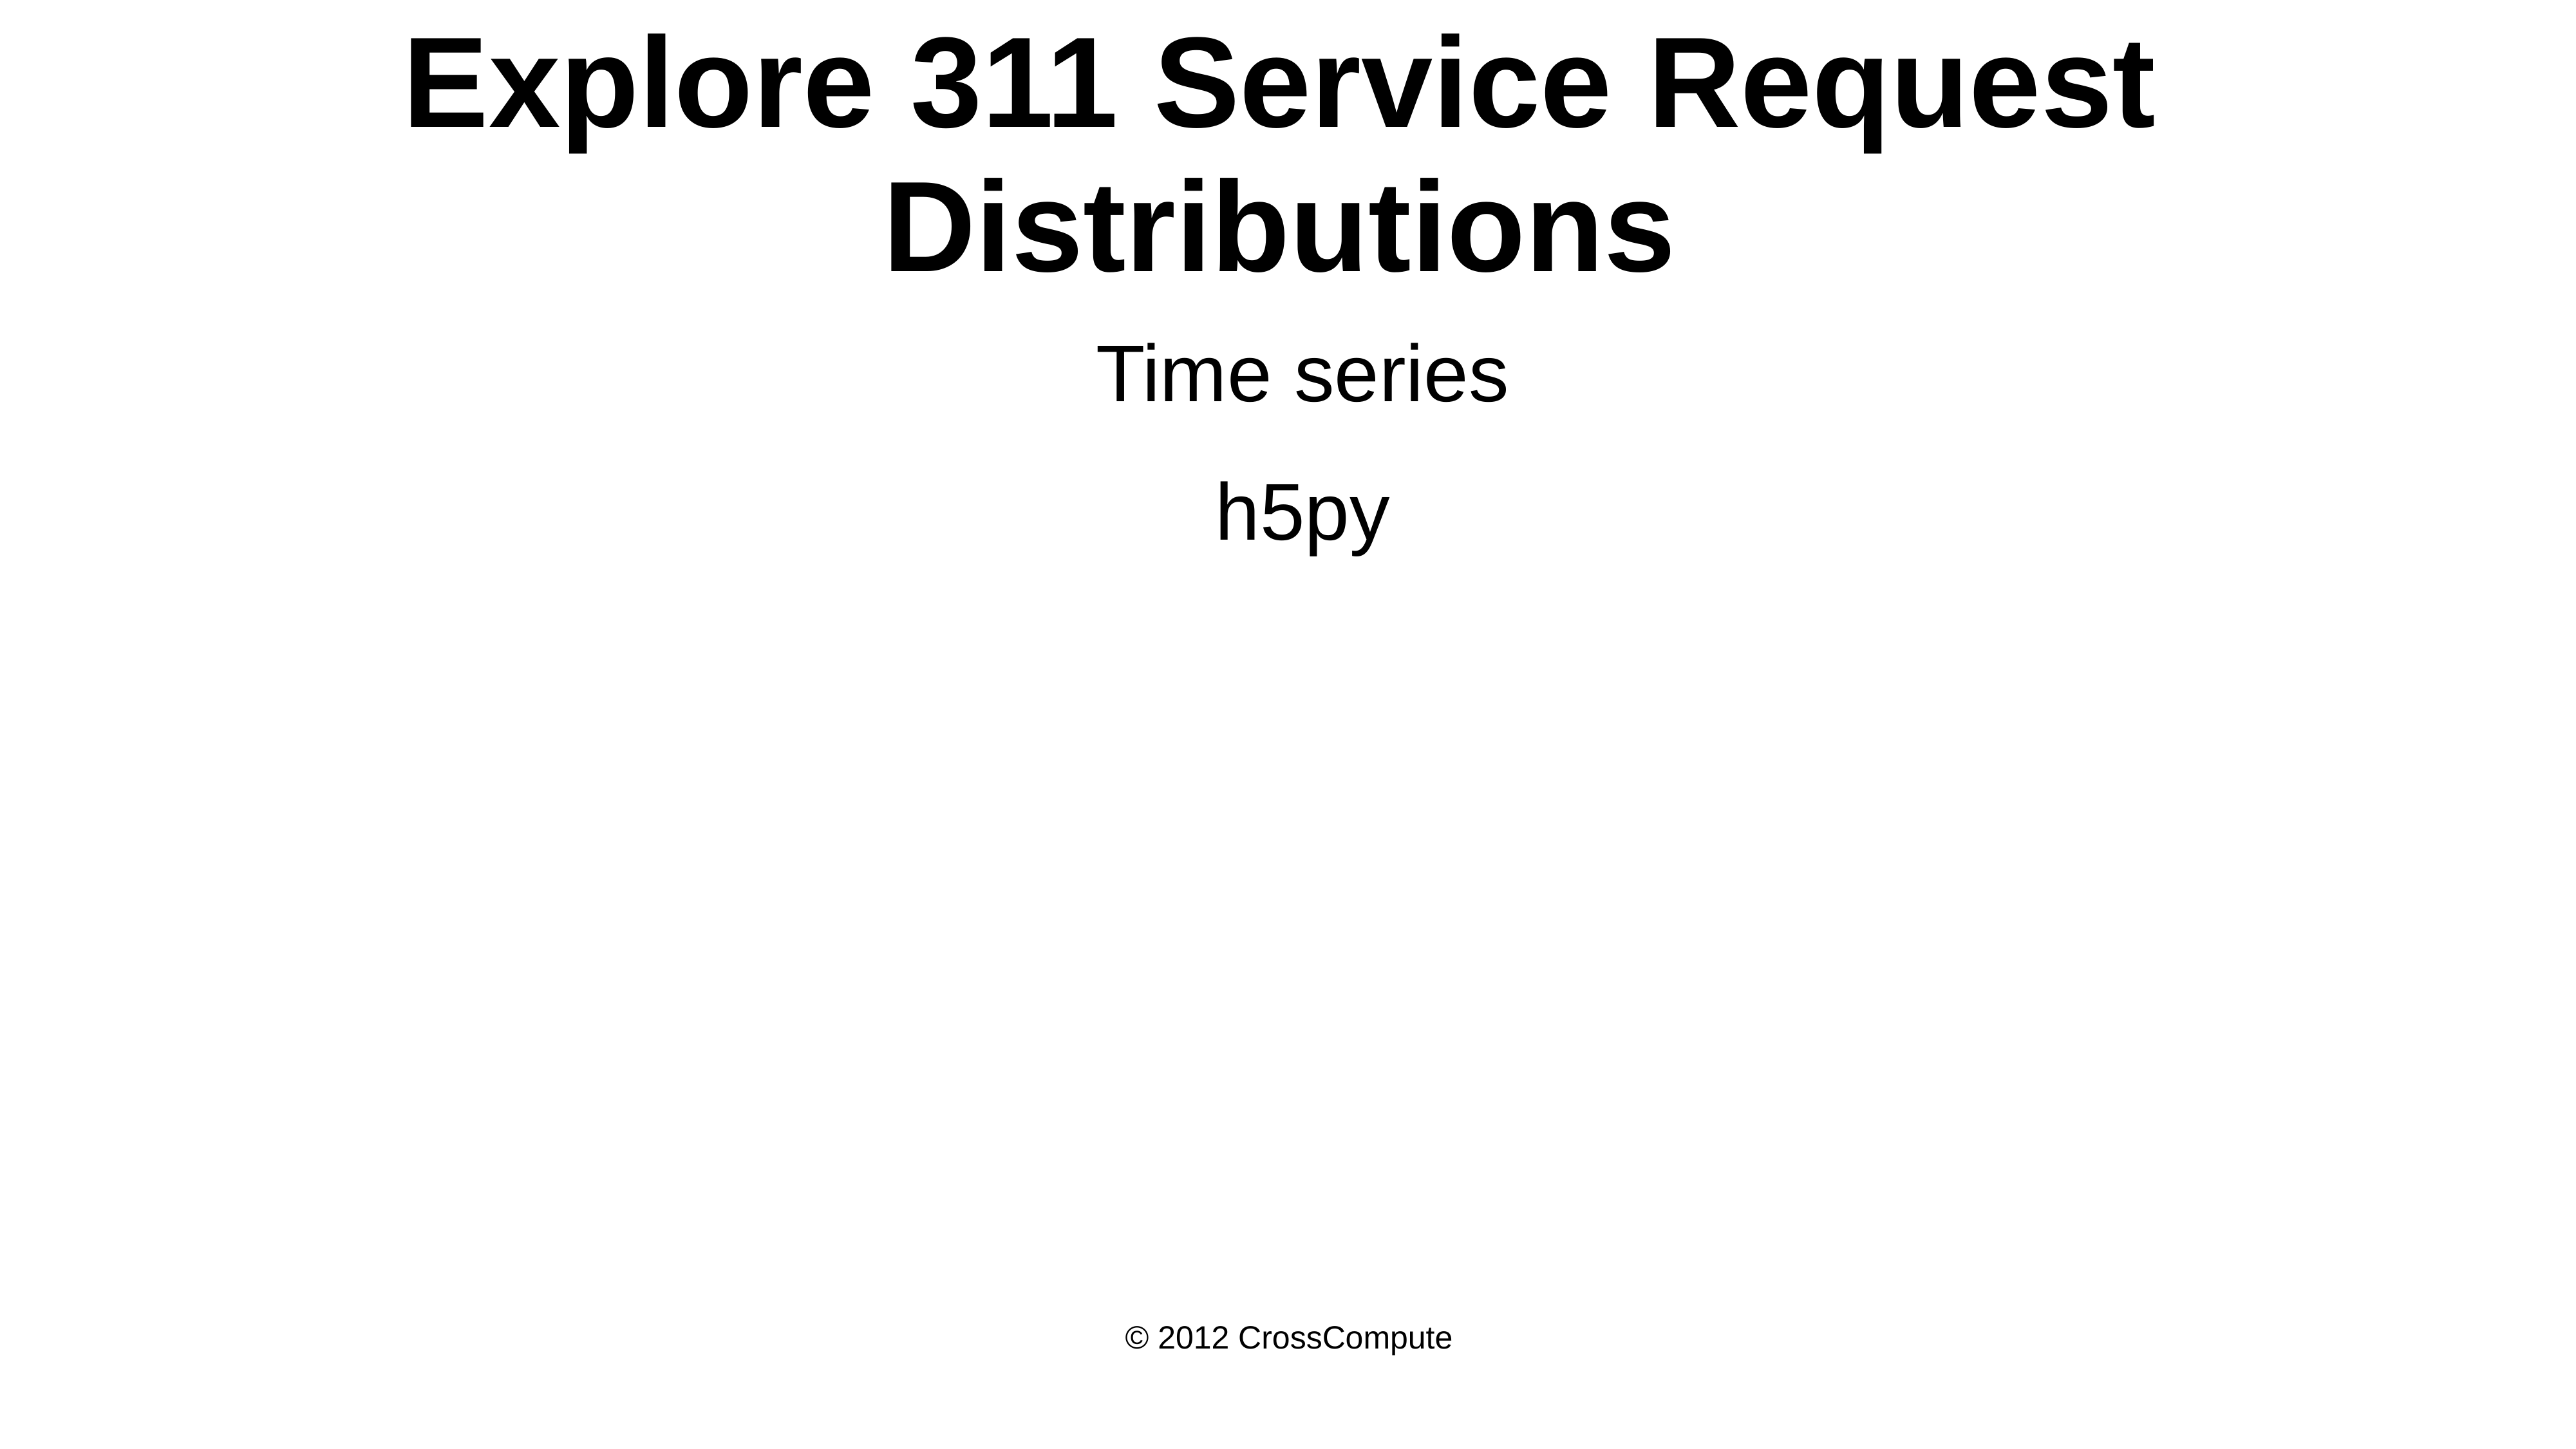

# Explore 311 Service Request Distributions
Time series
h5py
© 2012 CrossCompute